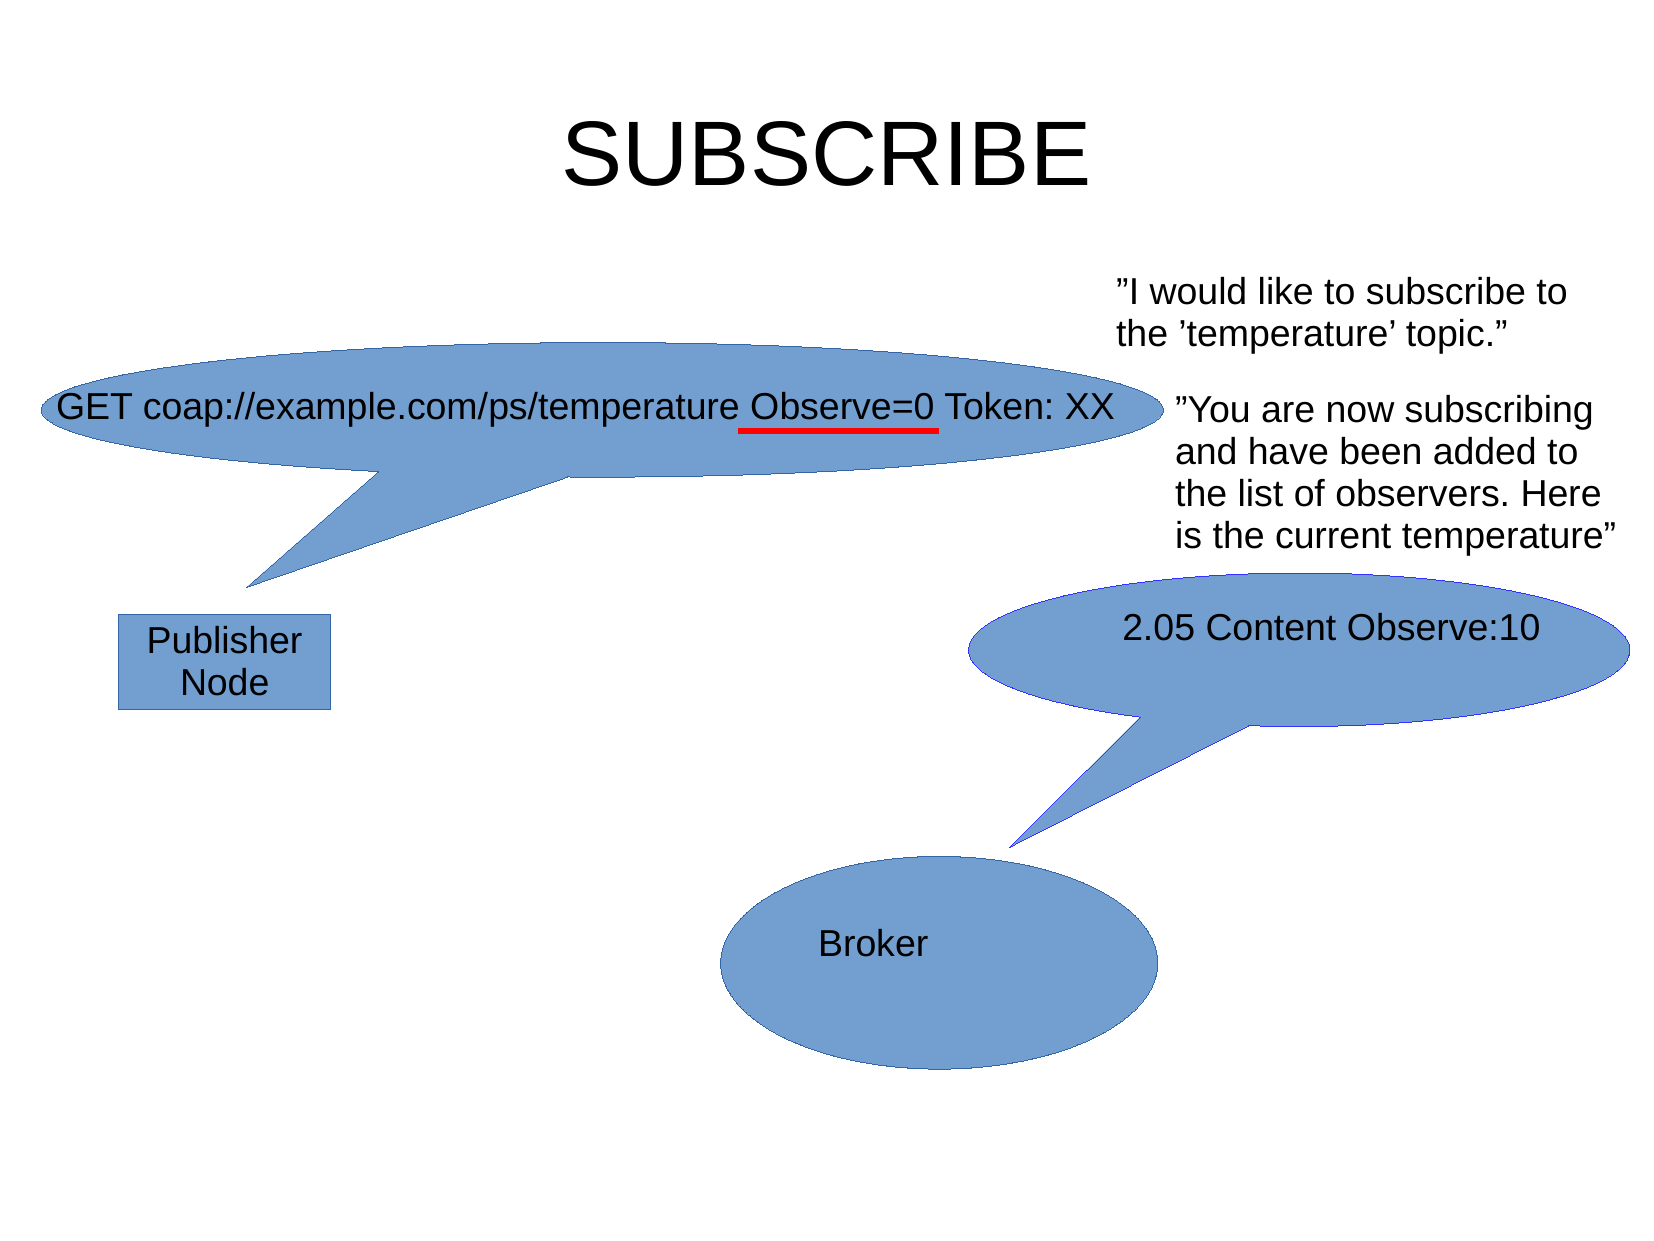

# SUBSCRIBE
”I would like to subscribe to the ’temperature’ topic.”
”You are now subscribing and have been added to the list of observers. Here is the current temperature”
GET coap://example.com/ps/temperature Observe=0 Token: XX
2.05 Content Observe:10
Publisher
Node
Broker